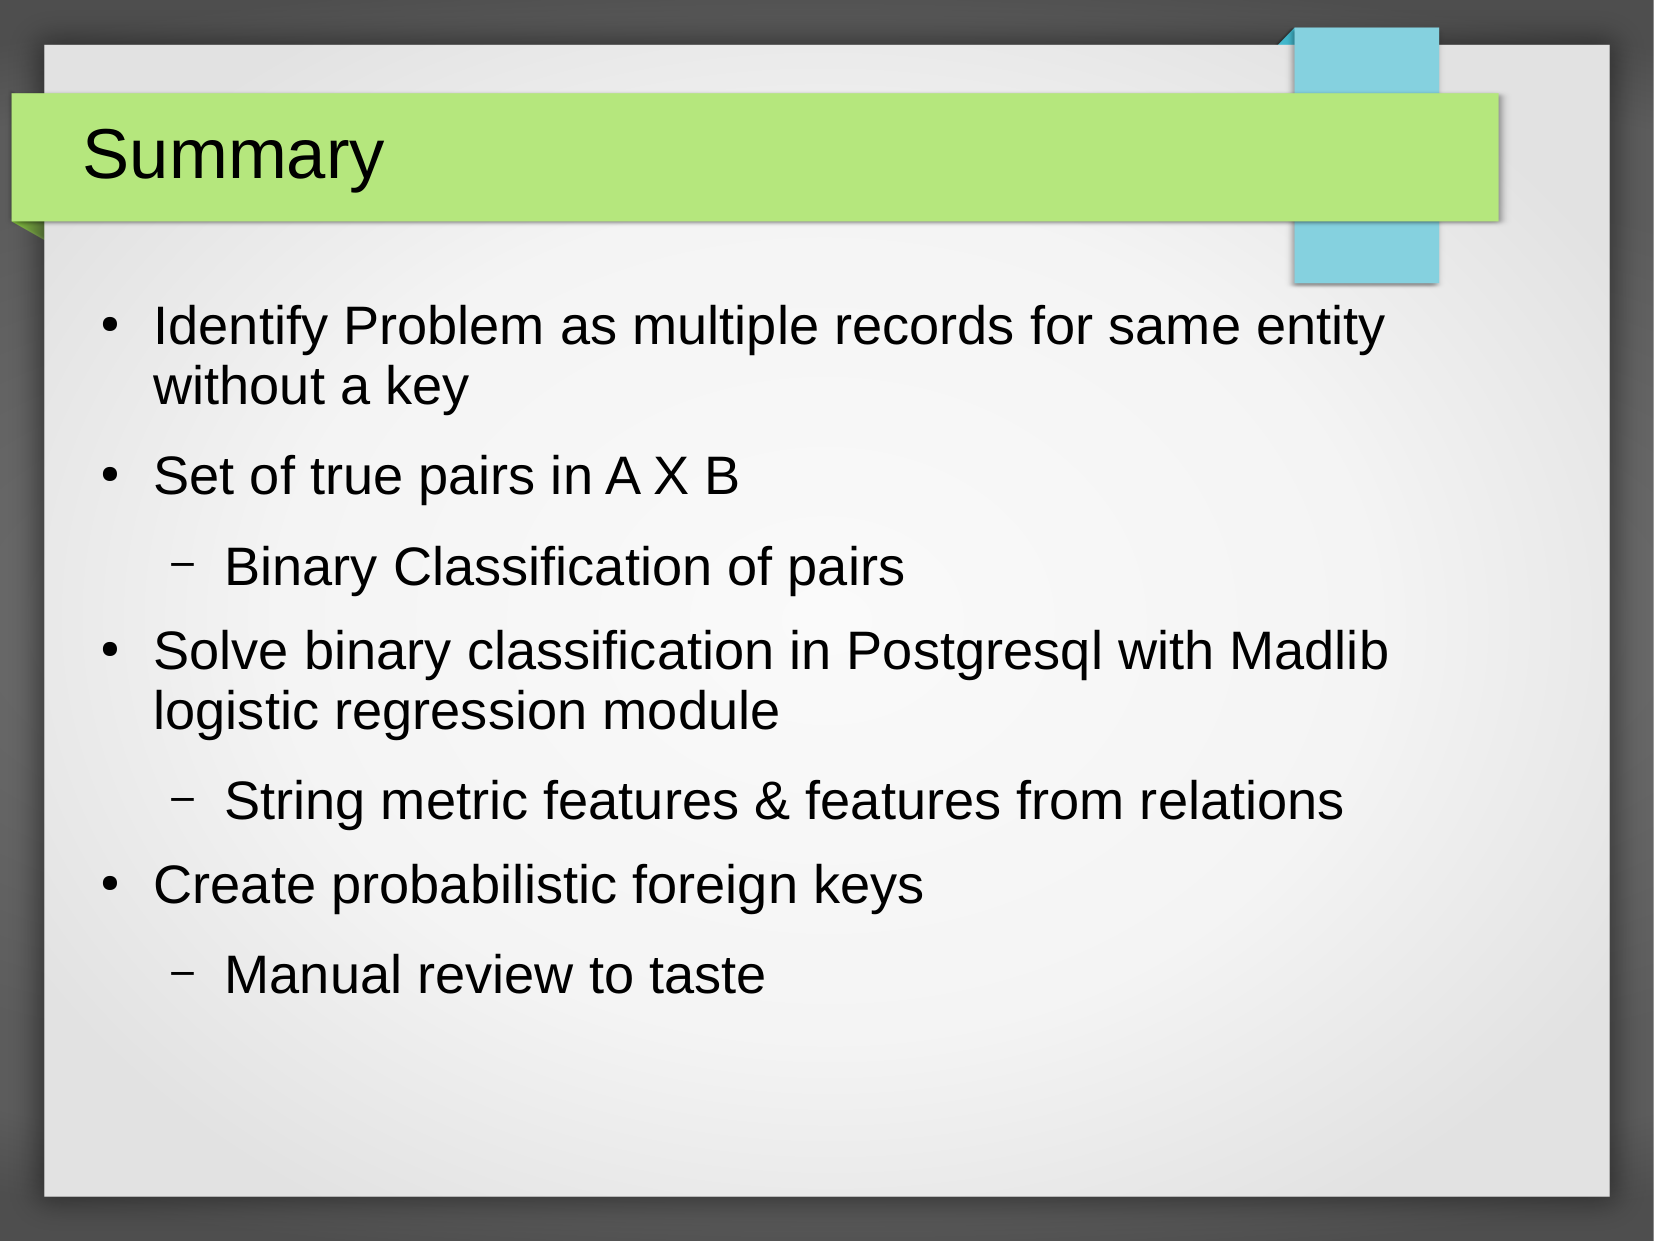

# Summary
Identify Problem as multiple records for same entity without a key
Set of true pairs in A X B
Binary Classification of pairs
Solve binary classification in Postgresql with Madlib logistic regression module
String metric features & features from relations
Create probabilistic foreign keys
Manual review to taste